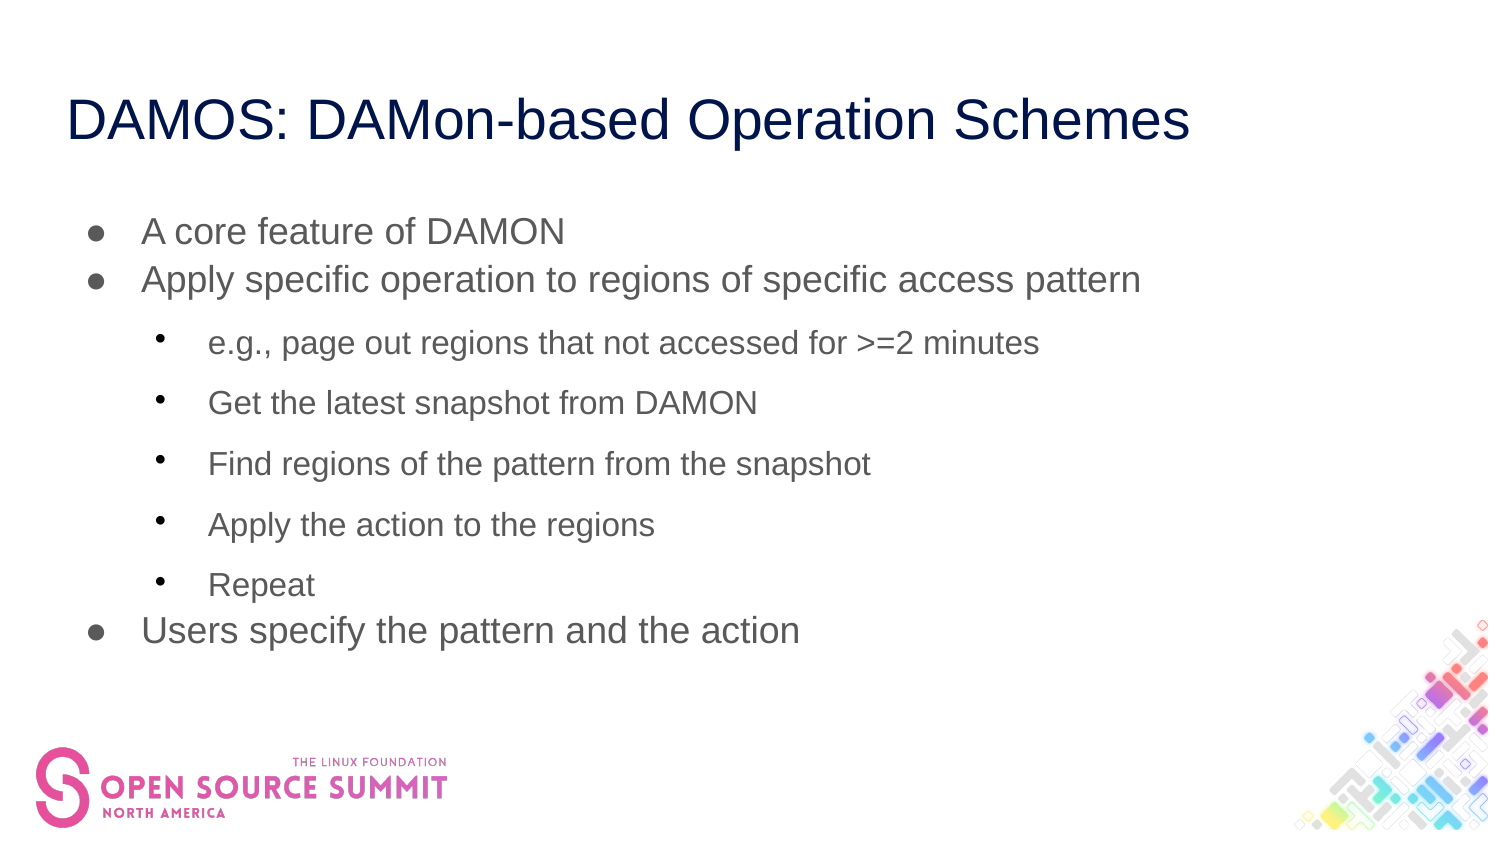

# DAMOS: DAMon-based Operation Schemes
A core feature of DAMON
Apply specific operation to regions of specific access pattern
e.g., page out regions that not accessed for >=2 minutes
Get the latest snapshot from DAMON
Find regions of the pattern from the snapshot
Apply the action to the regions
Repeat
Users specify the pattern and the action